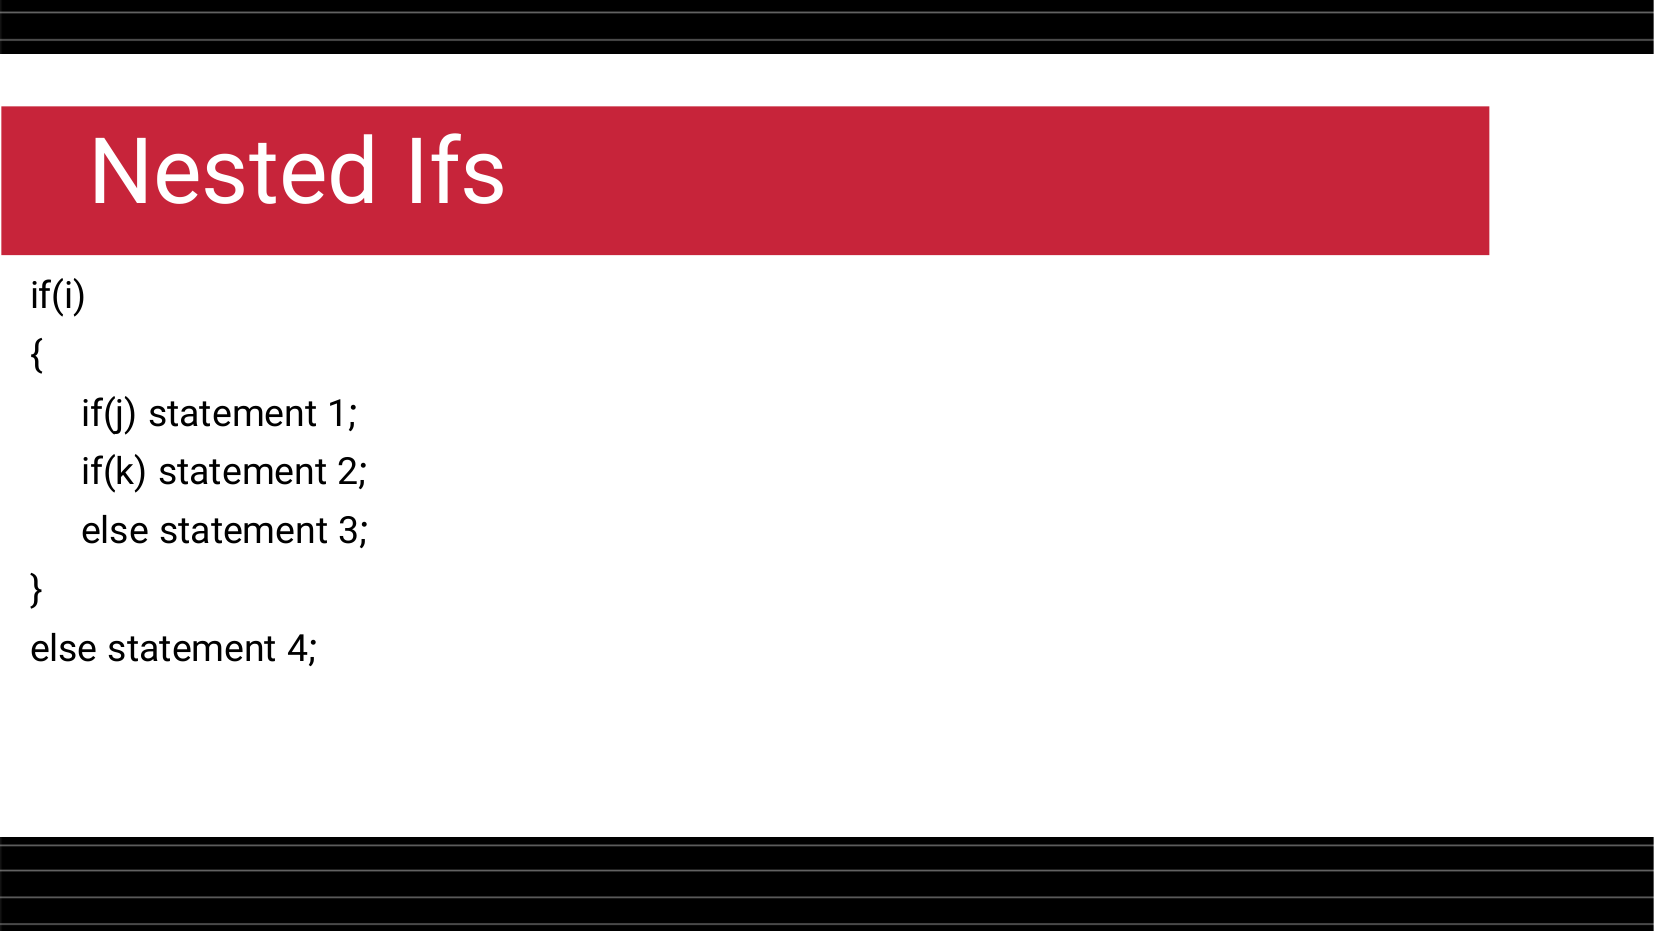

Nested Ifs
# if(i)
{
 if(j) statement 1;
 if(k) statement 2;
 else statement 3;
}
else statement 4;